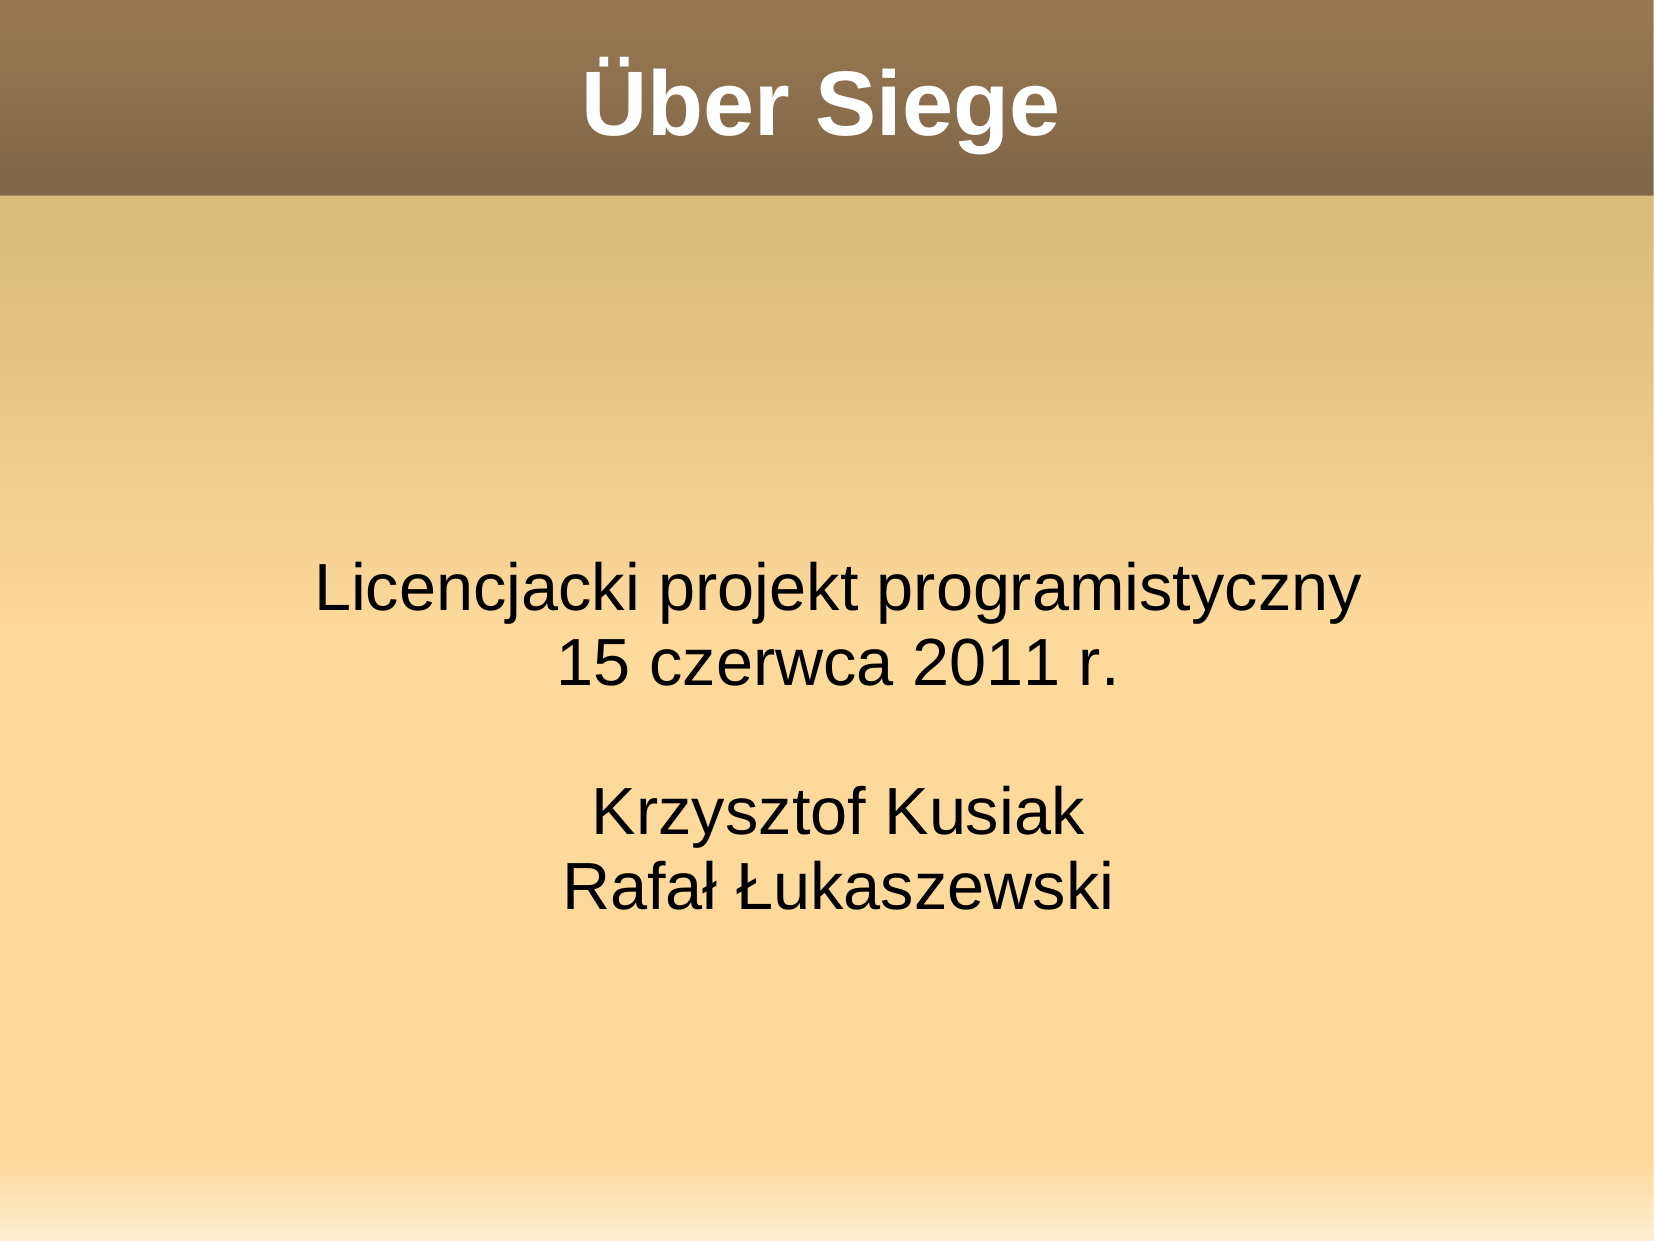

# Über Siege
Licencjacki projekt programistyczny
15 czerwca 2011 r.
Krzysztof Kusiak
Rafał Łukaszewski